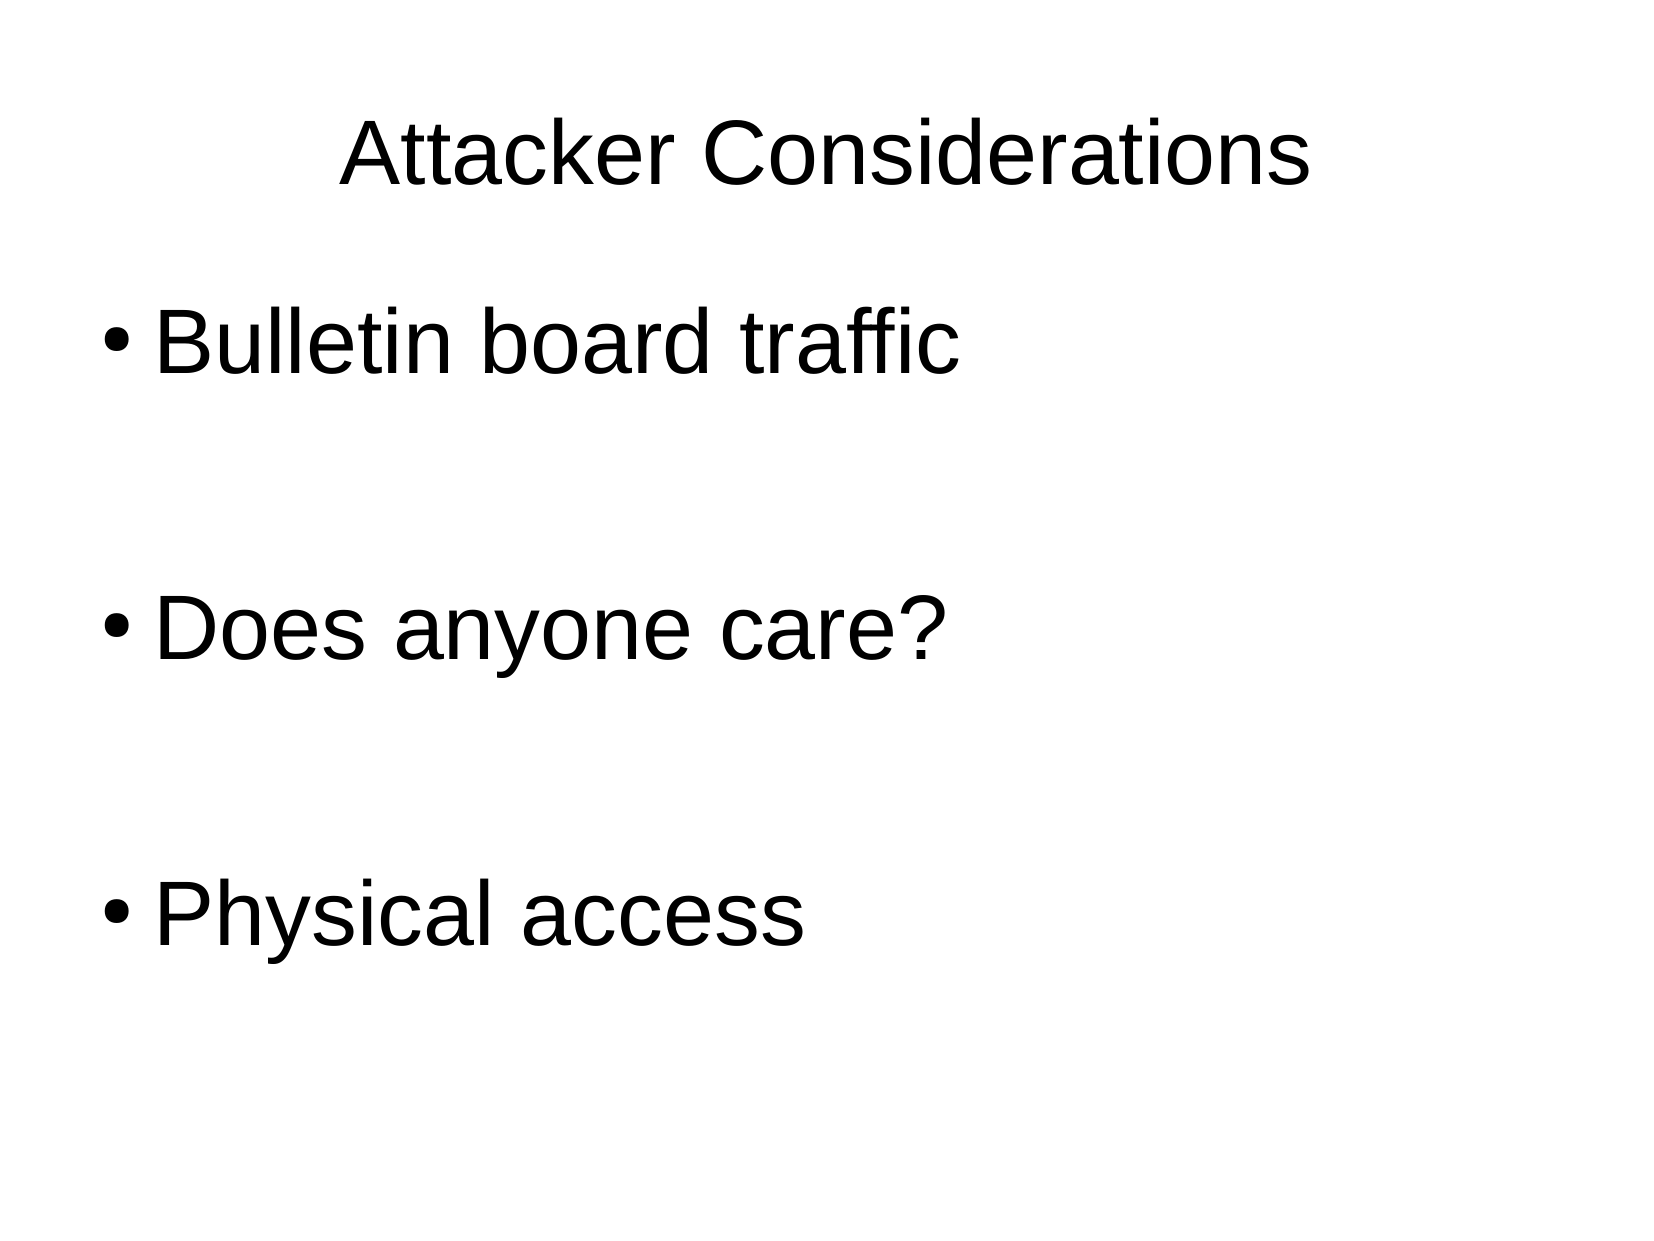

# Attacker Considerations
Bulletin board traffic
Does anyone care?
Physical access